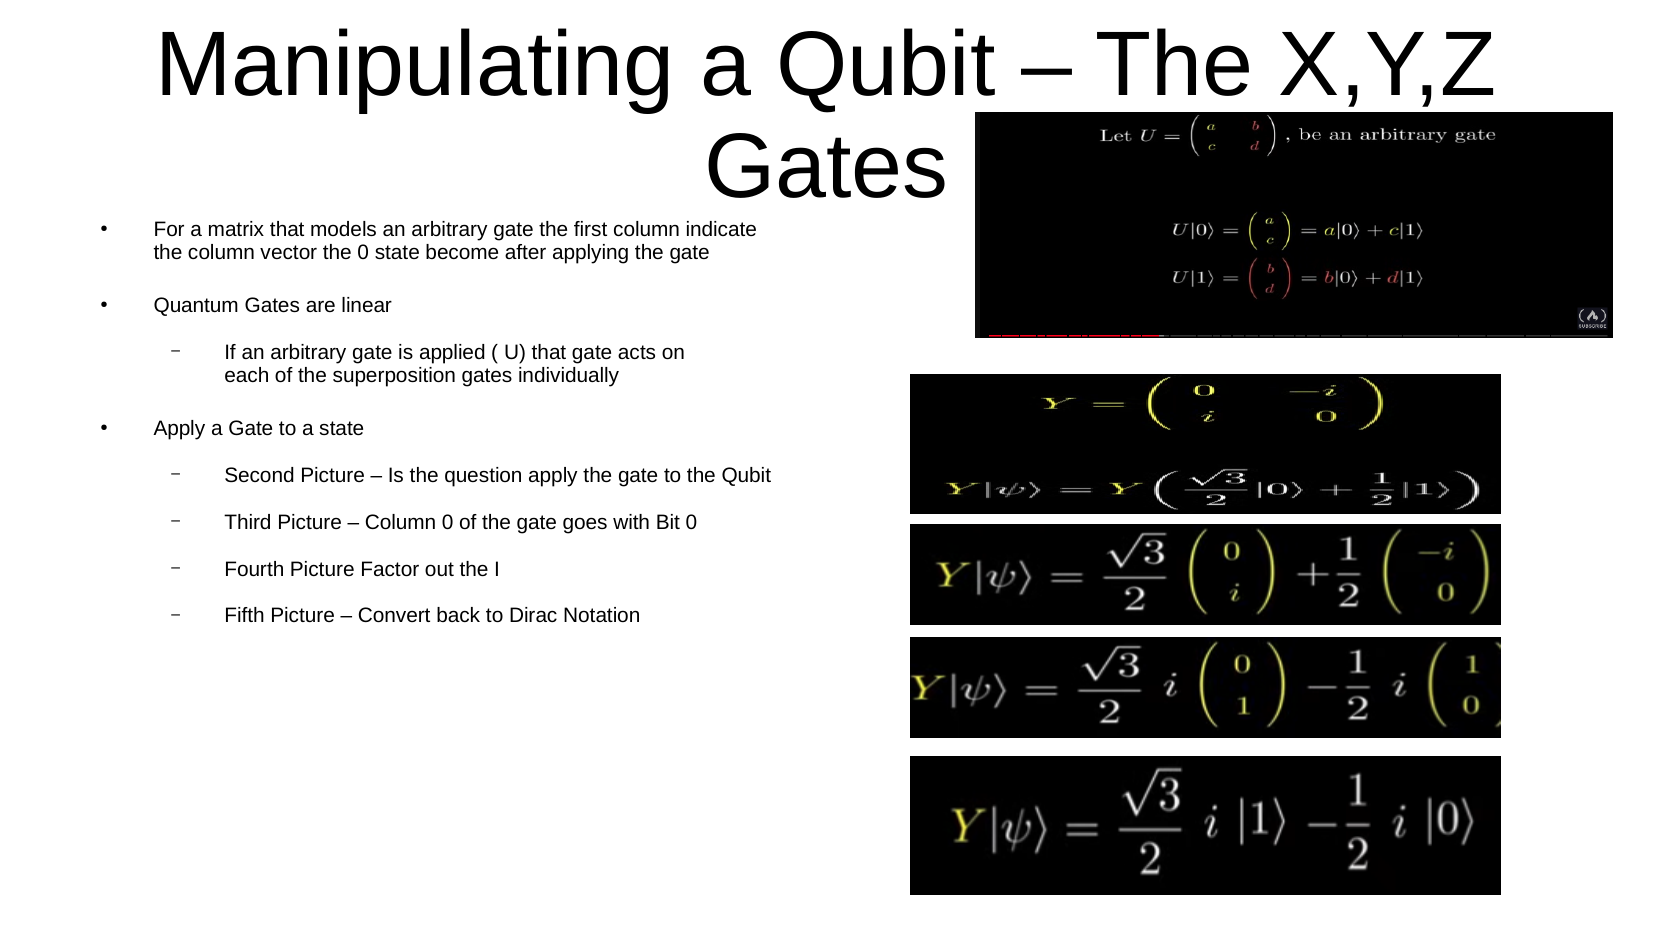

# Manipulating a Qubit – The X,Y,Z Gates
For a matrix that models an arbitrary gate the first column indicate
the column vector the 0 state become after applying the gate
Quantum Gates are linear
If an arbitrary gate is applied ( U) that gate acts on
each of the superposition gates individually
Apply a Gate to a state
Second Picture – Is the question apply the gate to the Qubit
Third Picture – Column 0 of the gate goes with Bit 0
Fourth Picture Factor out the I
Fifth Picture – Convert back to Dirac Notation